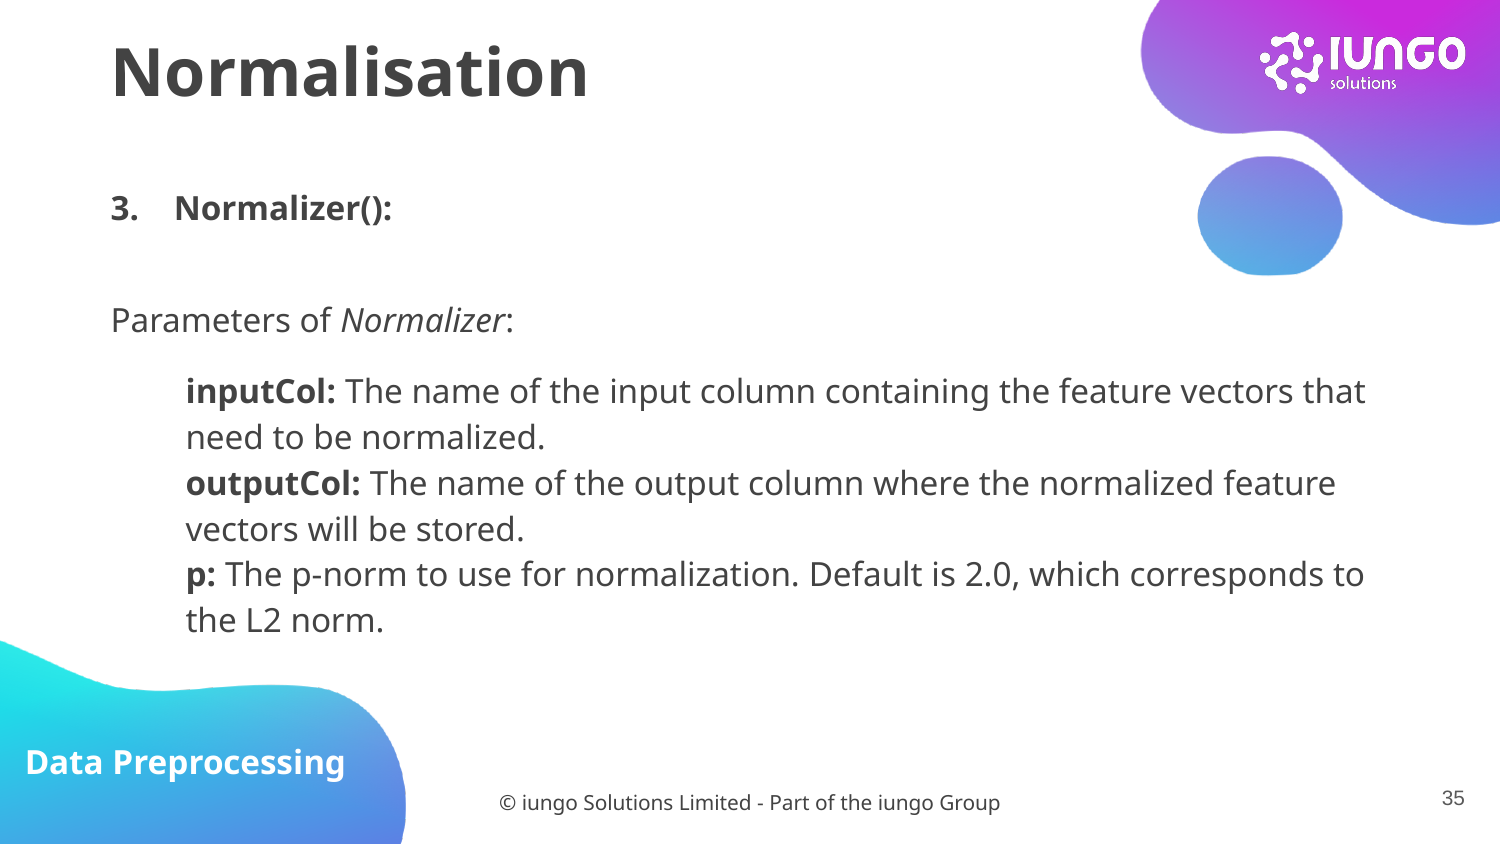

# Normalisation
3. Normalizer():
Parameters of Normalizer:
inputCol: The name of the input column containing the feature vectors that need to be normalized.
outputCol: The name of the output column where the normalized feature vectors will be stored.
p: The p-norm to use for normalization. Default is 2.0, which corresponds to the L2 norm.
Data Preprocessing